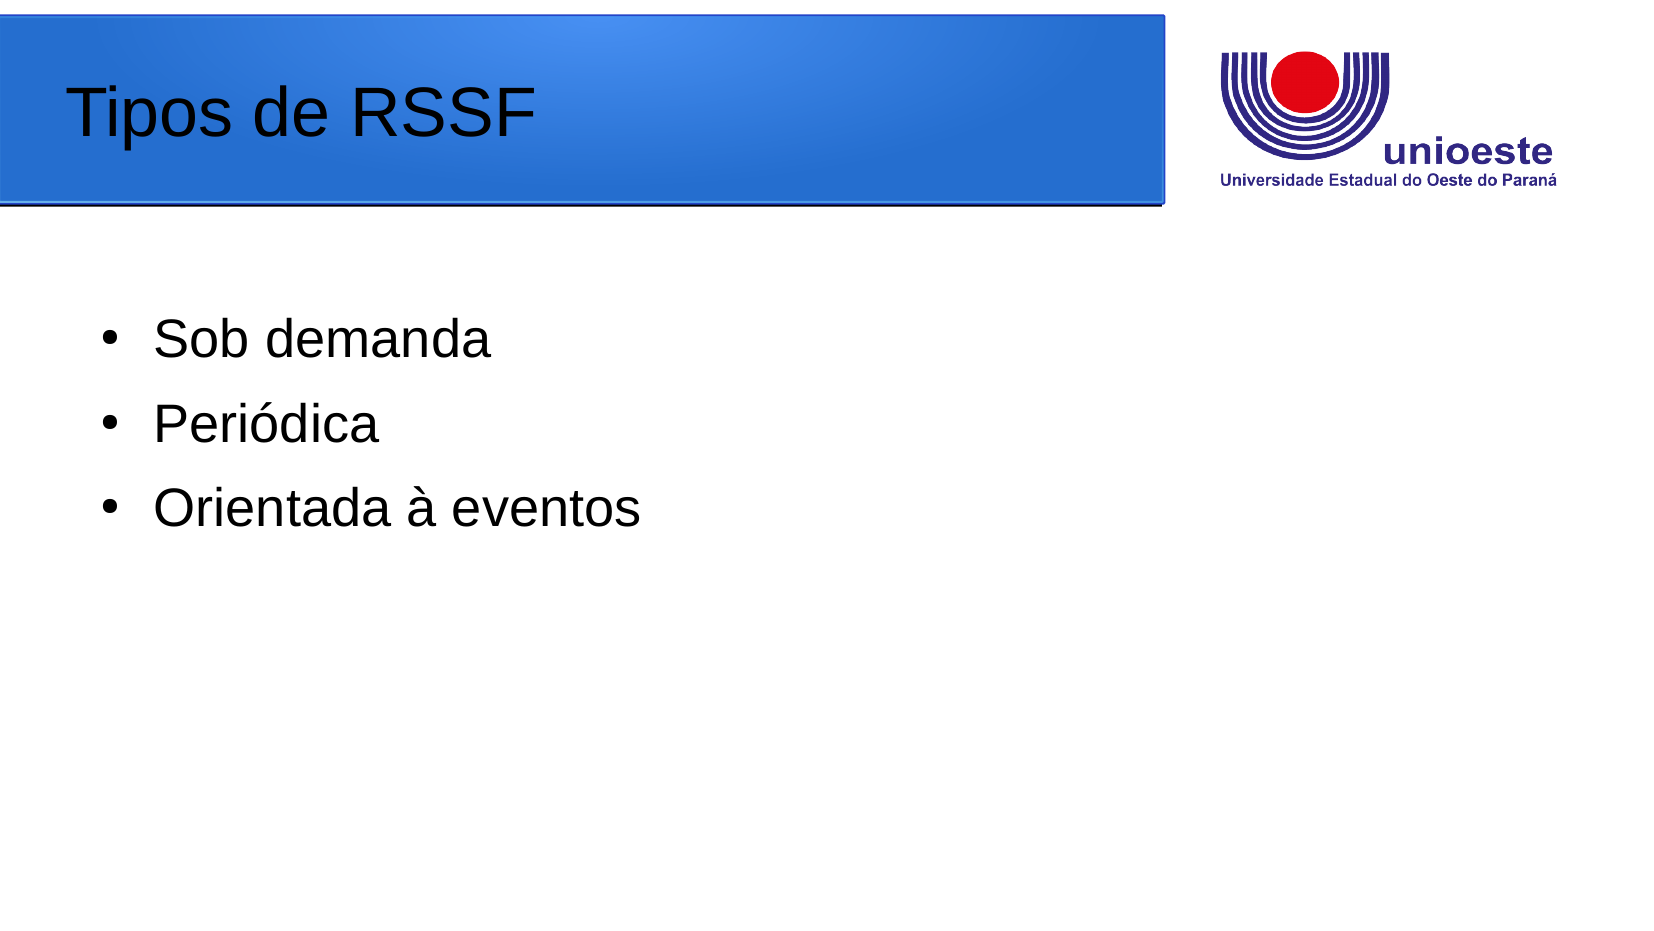

# Tipos de RSSF
Sob demanda
Periódica
Orientada à eventos